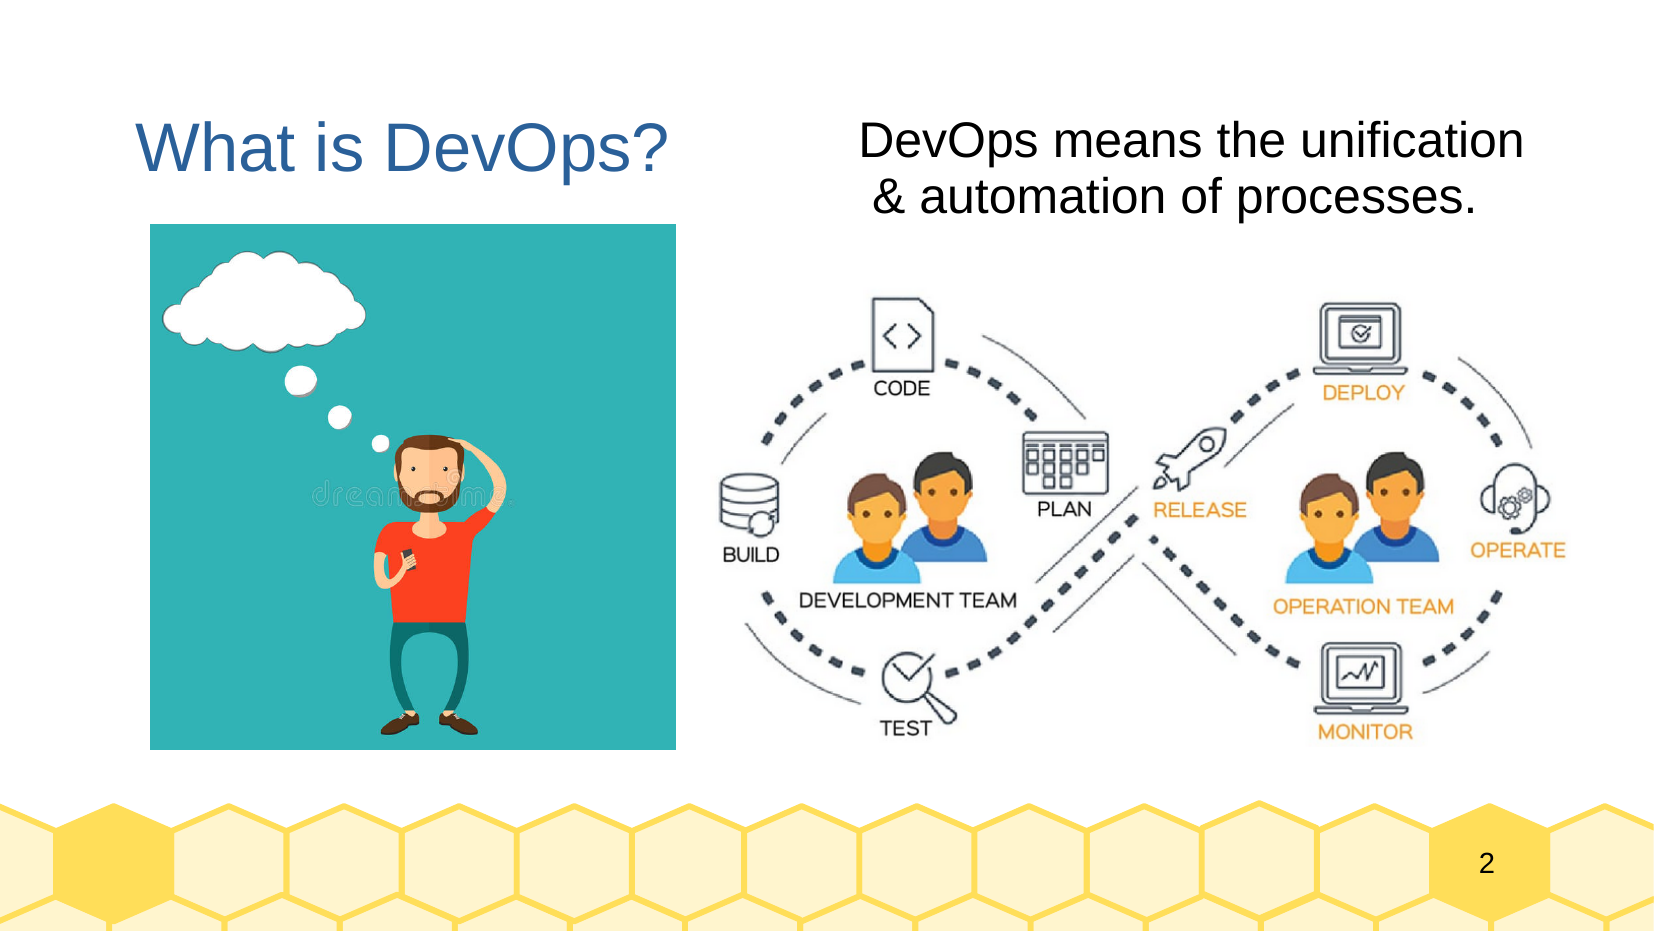

# What is DevOps?
DevOps means the unification & automation of processes.